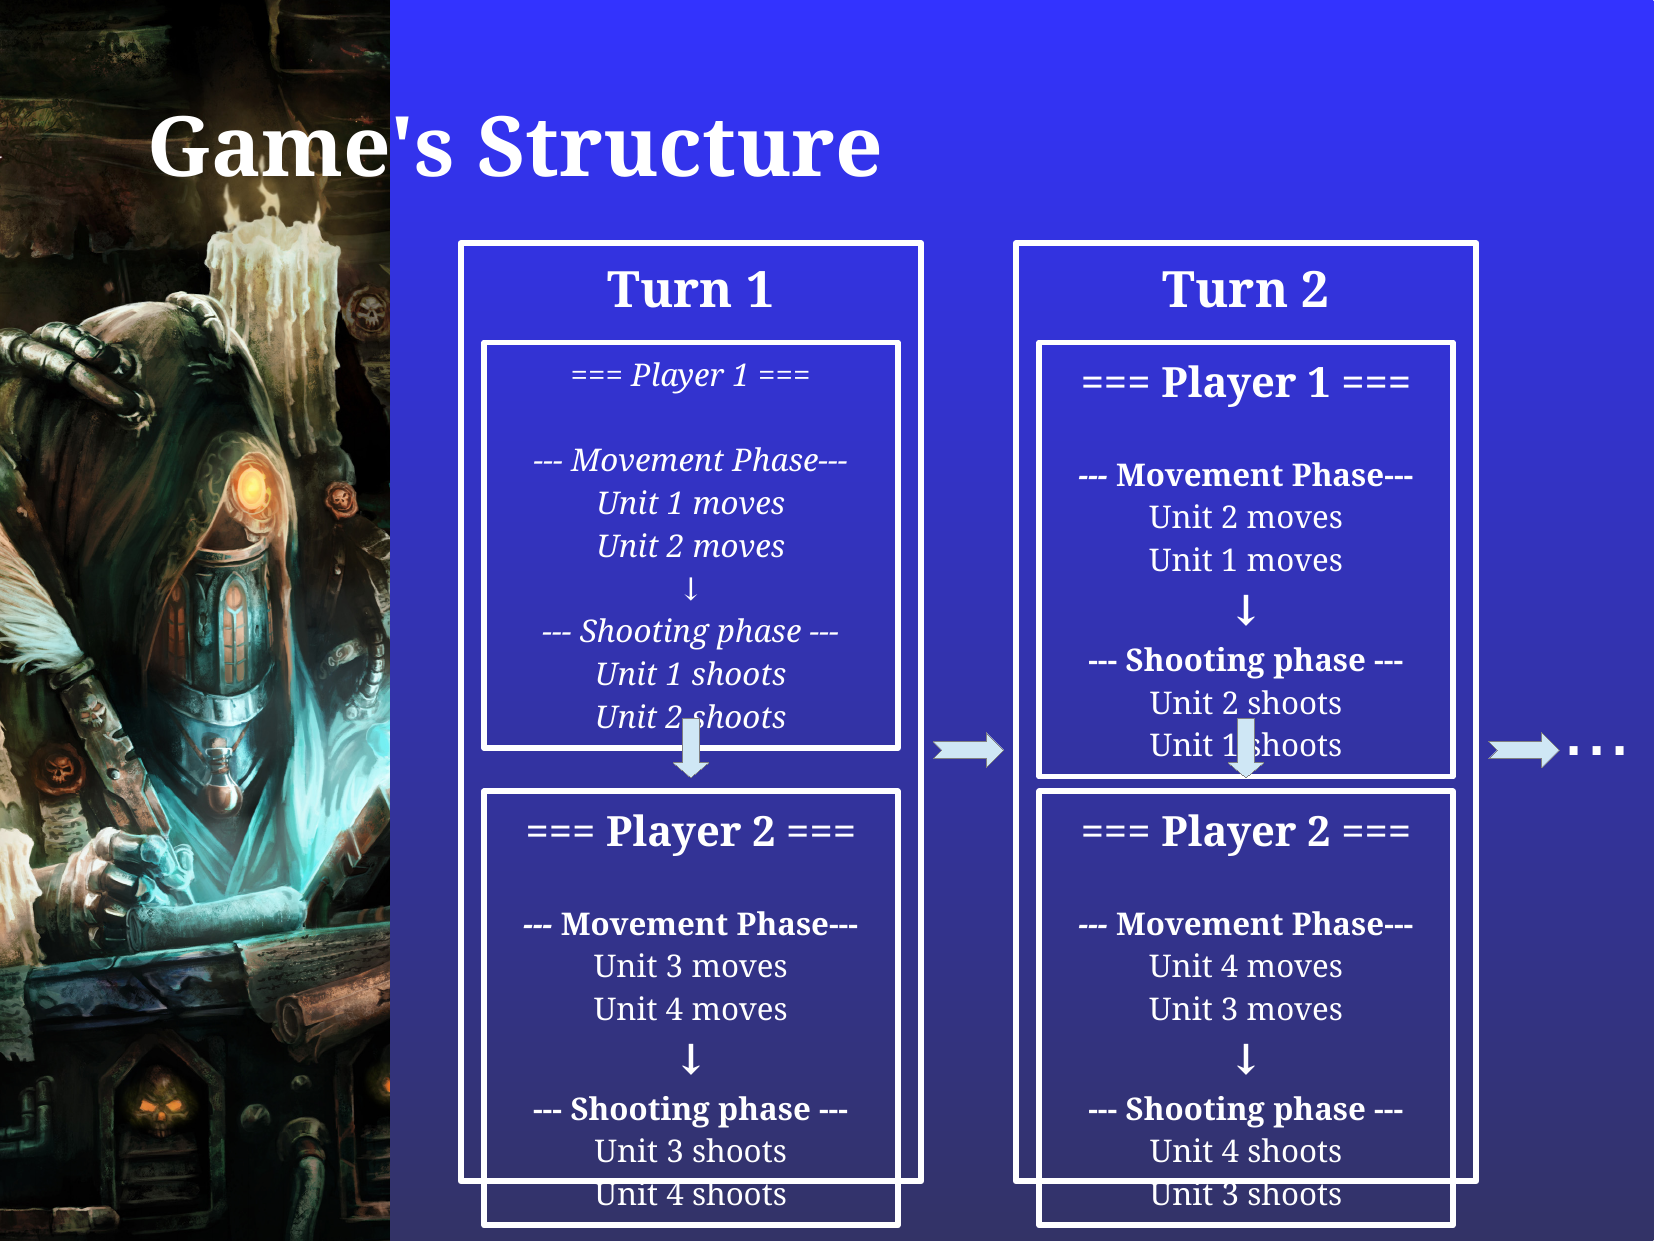

Game's Structure
Turn 1
Turn 2
=== Player 1 ===
--- Movement Phase---
Unit 1 moves
Unit 2 moves
↓
--- Shooting phase ---
Unit 1 shoots
Unit 2 shoots
=== Player 1 ===
--- Movement Phase---
Unit 2 moves
Unit 1 moves
↓
--- Shooting phase ---
Unit 2 shoots
Unit 1 shoots
...
=== Player 2 ===
--- Movement Phase---
Unit 3 moves
Unit 4 moves
↓
--- Shooting phase ---
Unit 3 shoots
Unit 4 shoots
=== Player 2 ===
--- Movement Phase---
Unit 4 moves
Unit 3 moves
↓
--- Shooting phase ---
Unit 4 shoots
Unit 3 shoots